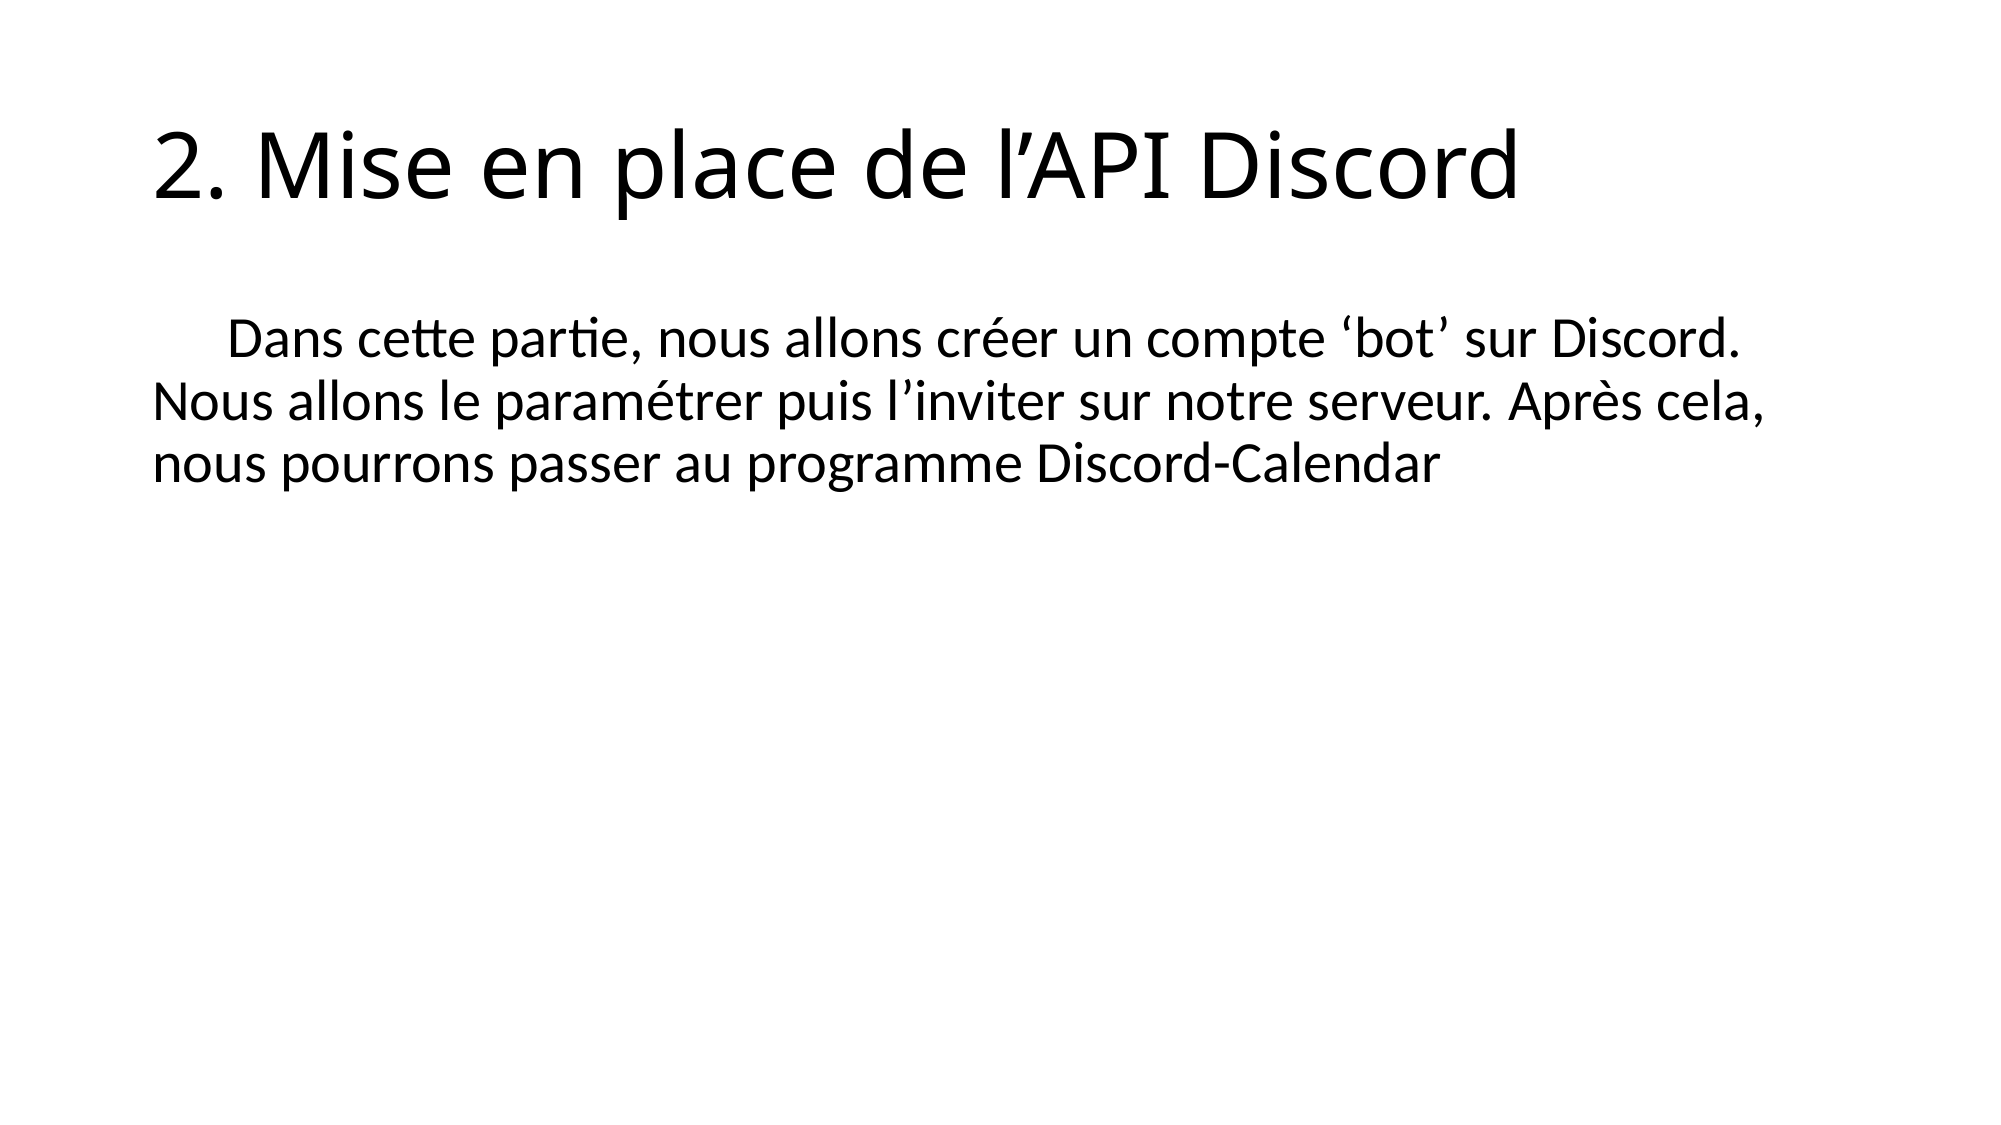

# 2. Mise en place de l’API Discord
 	Dans cette partie, nous allons créer un compte ‘bot’ sur Discord. Nous allons le paramétrer puis l’inviter sur notre serveur. Après cela, nous pourrons passer au programme Discord-Calendar